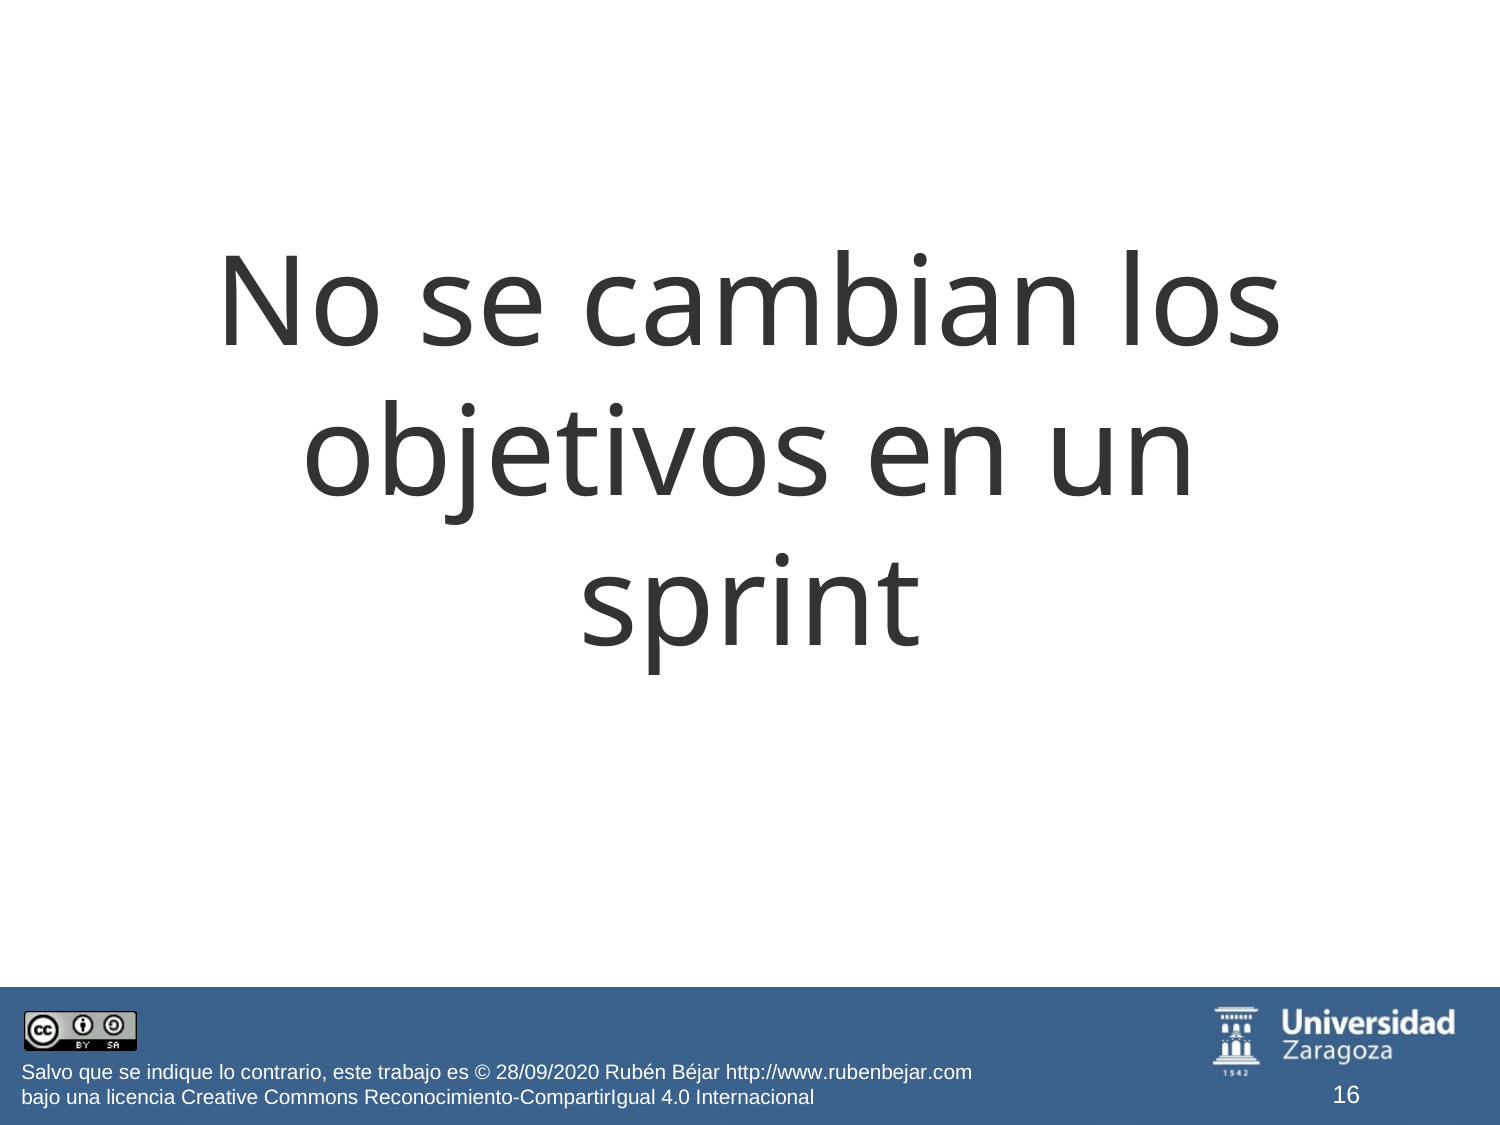

No se cambian los objetivos en un sprint